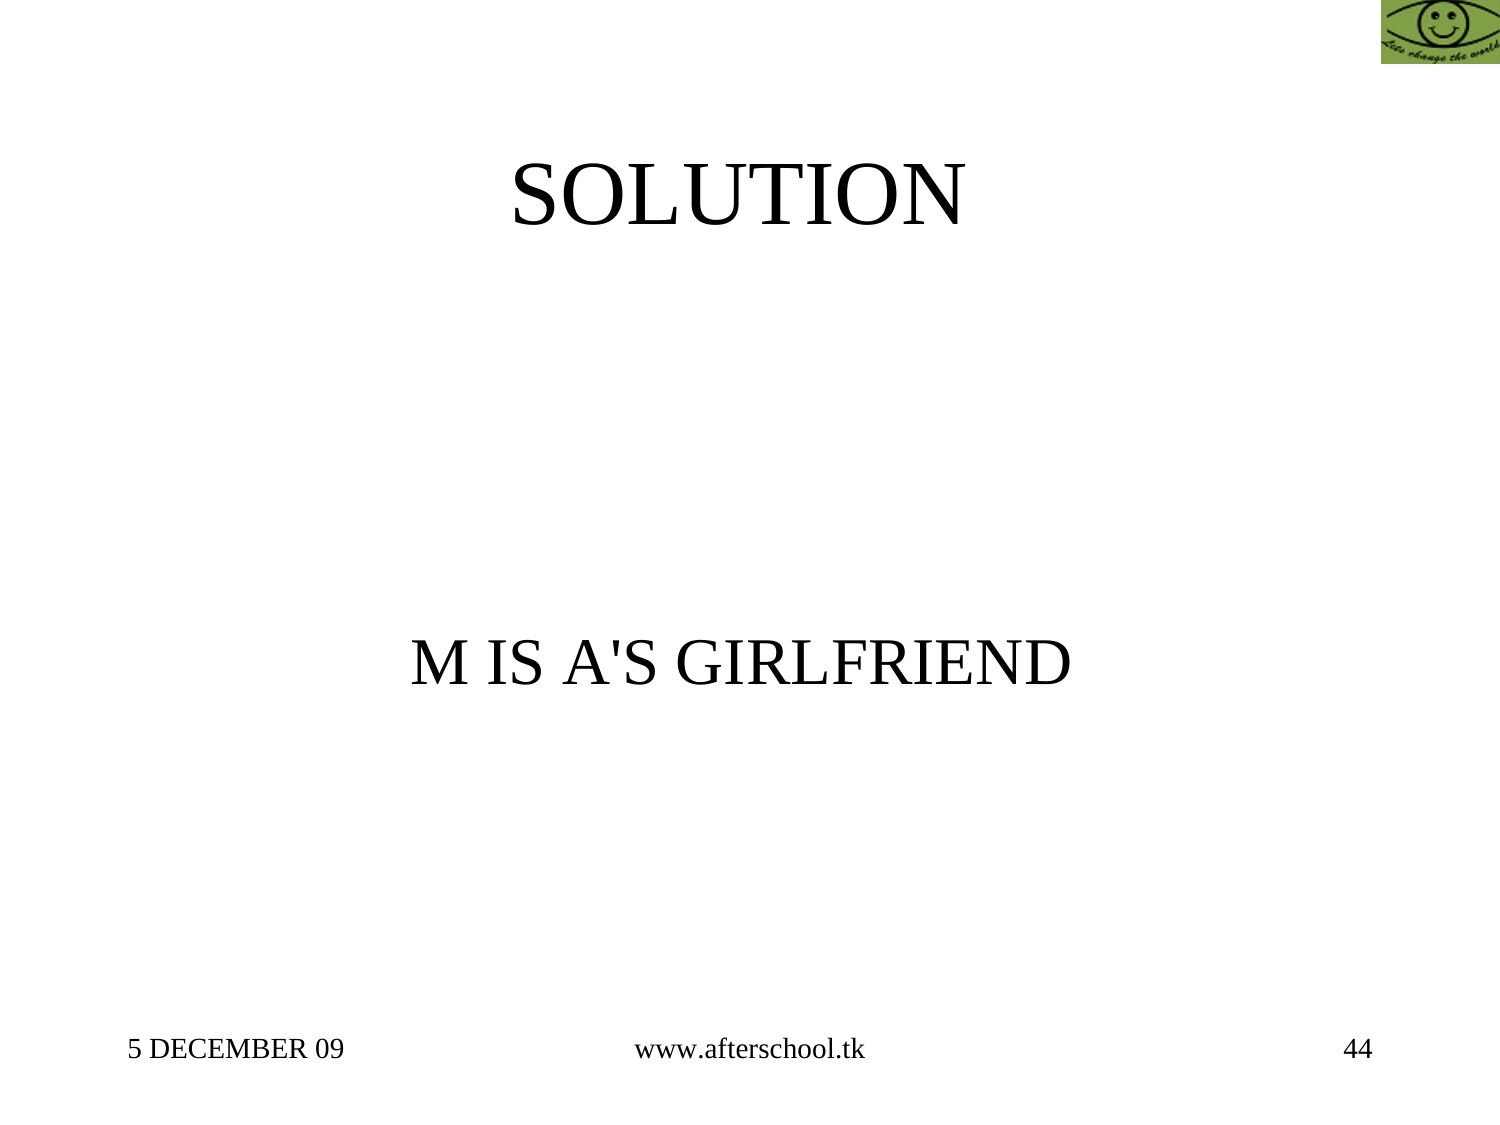

# SOLUTION
M IS A'S GIRLFRIEND
MFI Seminar Jain PG College
AFTERSCHOOOL centre for social entrepreneurship
44